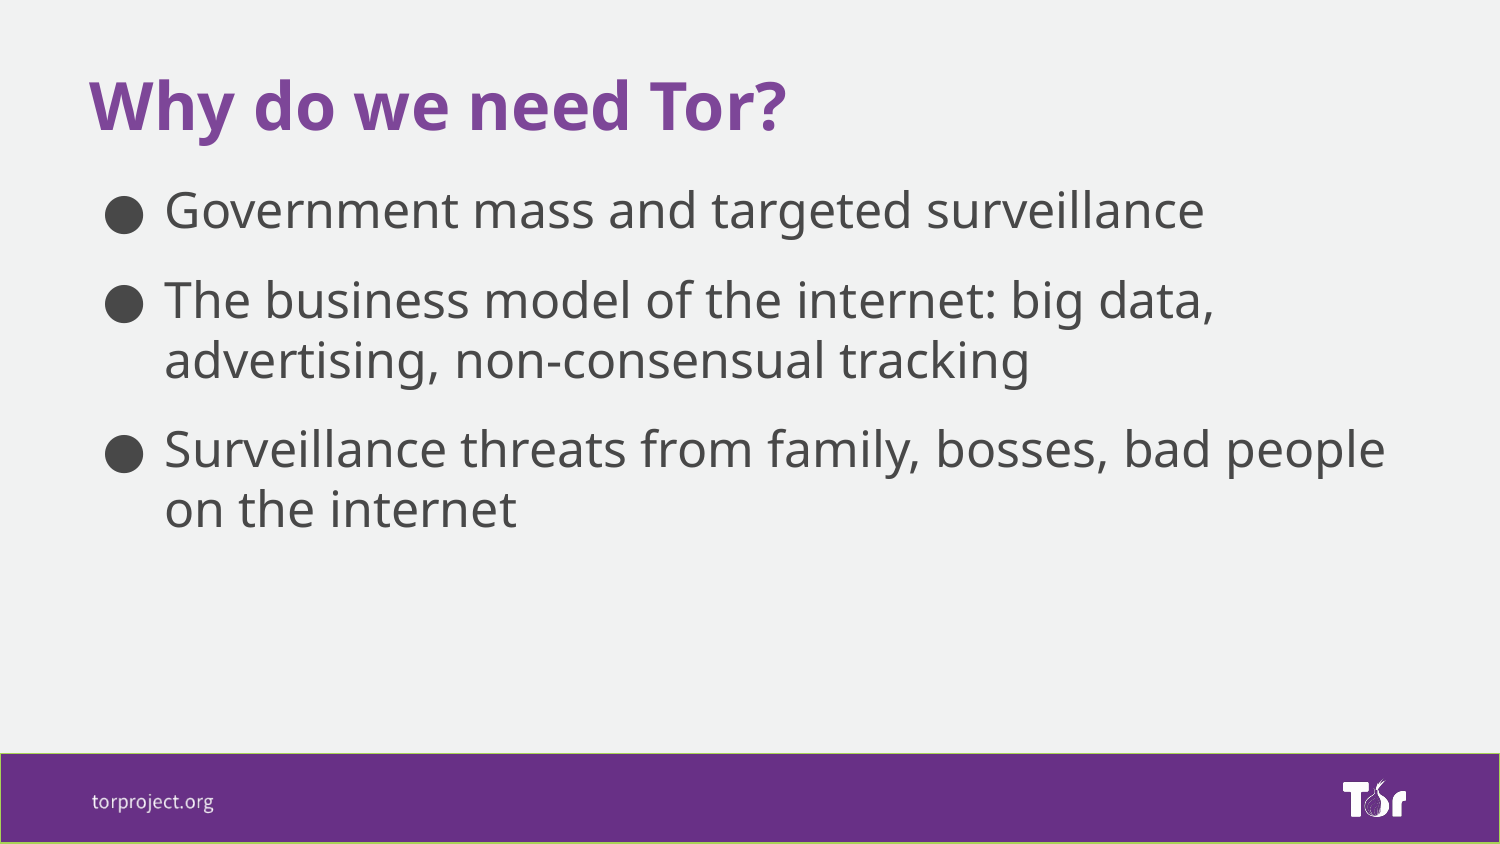

Why do we need Tor?
Government mass and targeted surveillance
The business model of the internet: big data, advertising, non-consensual tracking
Surveillance threats from family, bosses, bad people on the internet